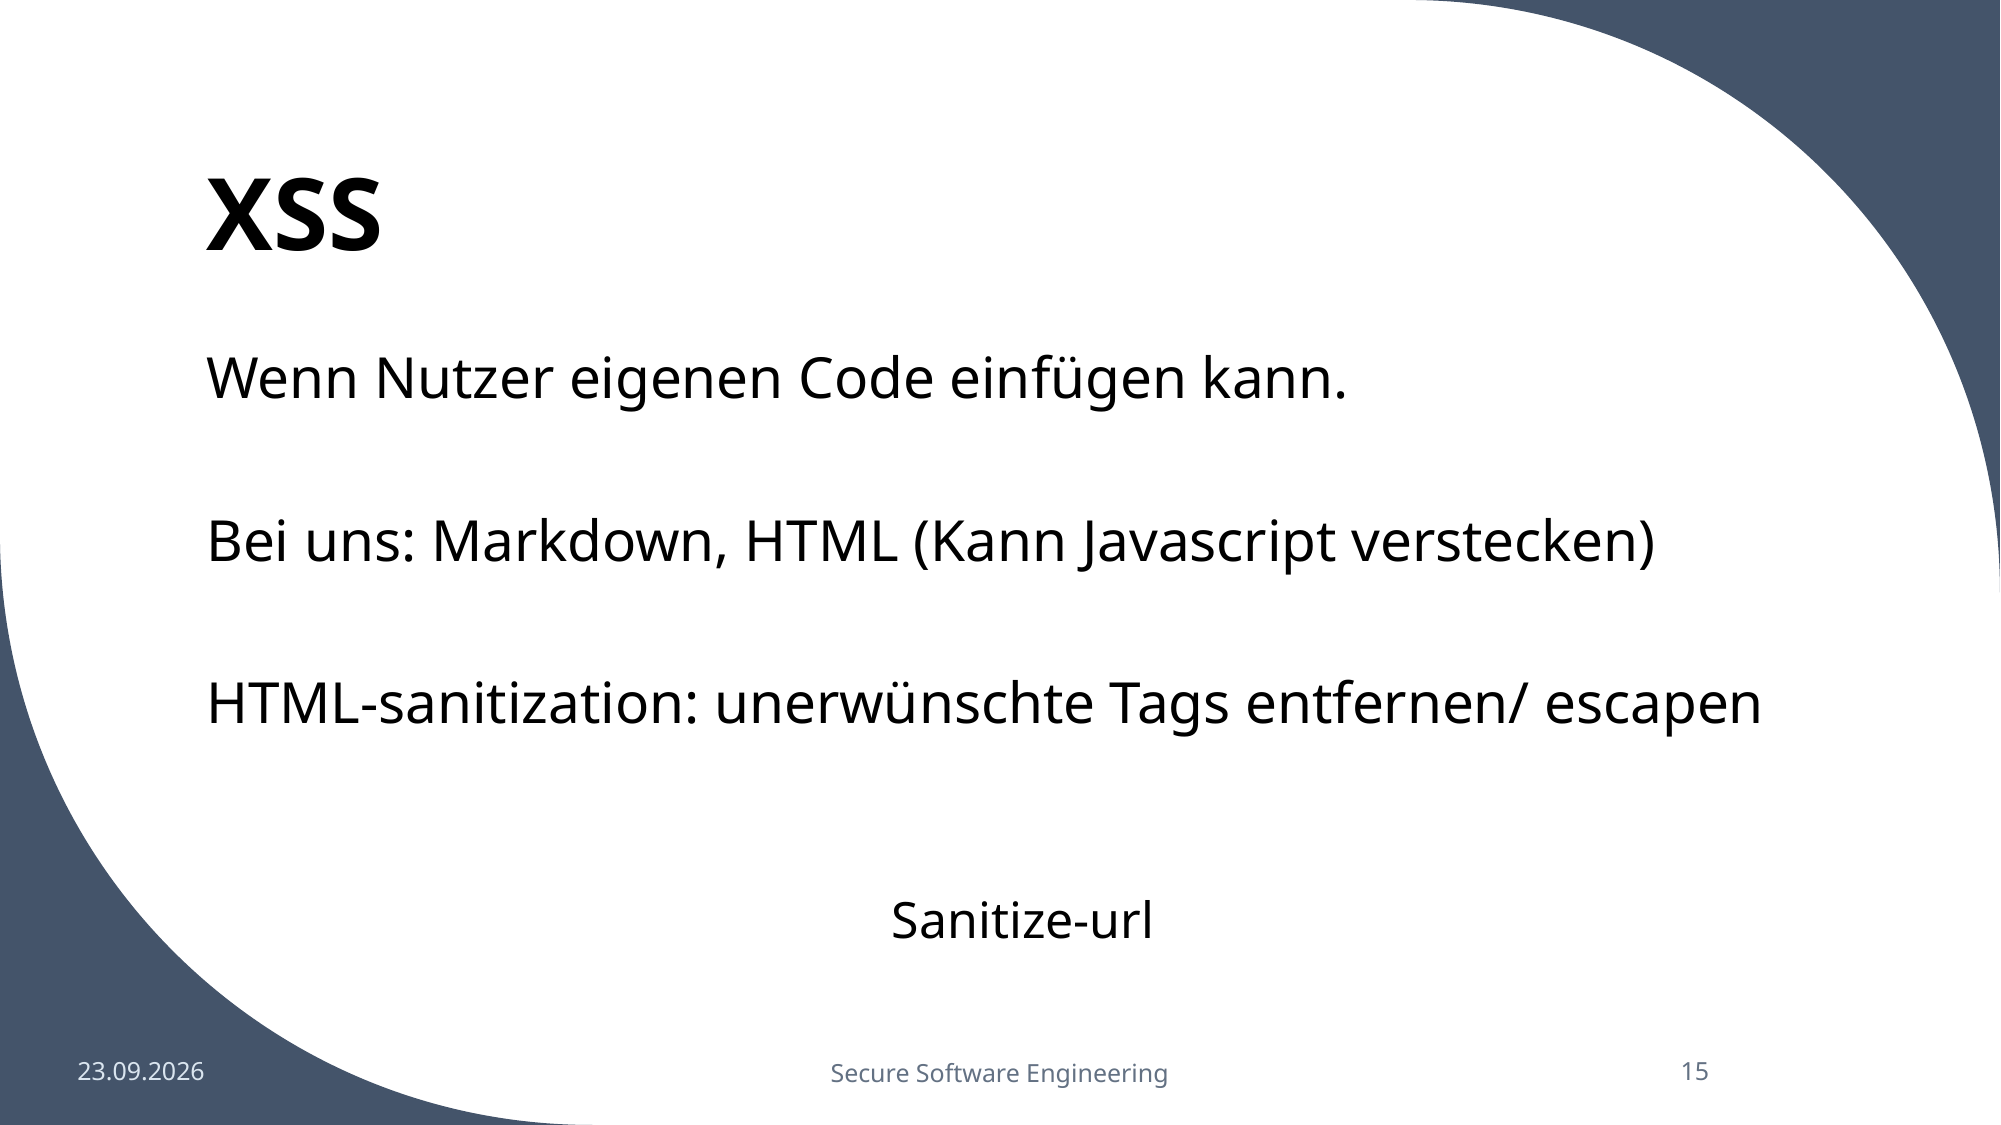

# XSS
Wenn Nutzer eigenen Code einfügen kann.
Bei uns: Markdown, HTML (Kann Javascript verstecken)
HTML-sanitization: unerwünschte Tags entfernen/ escapen
Sanitize-url
Secure Software Engineering